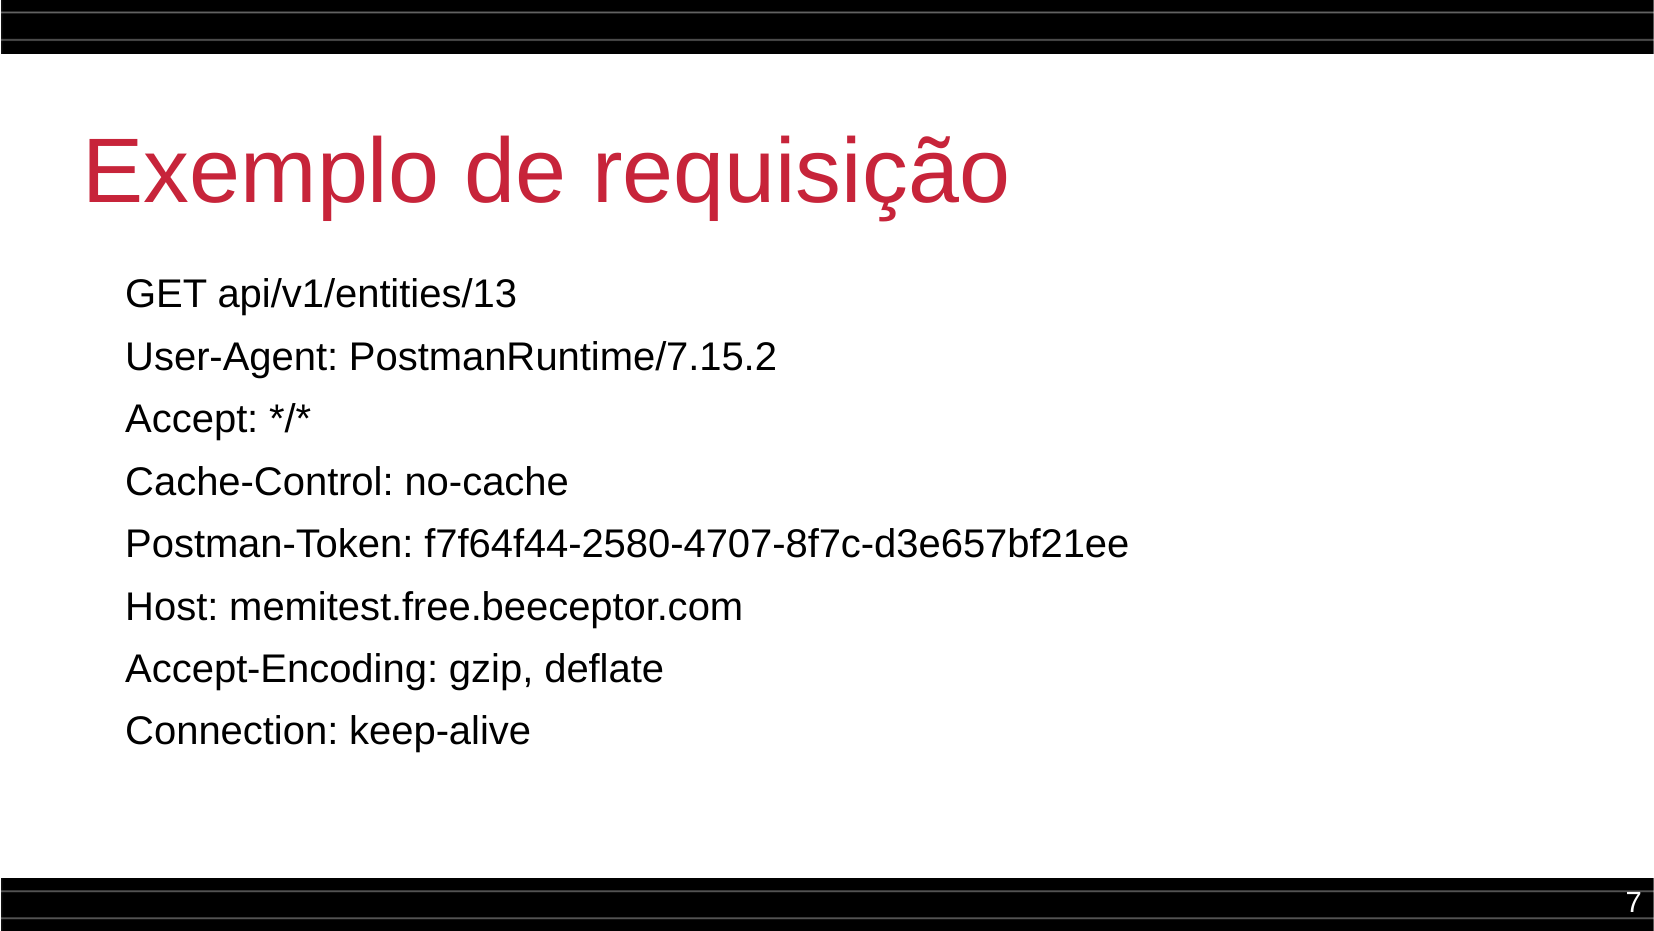

# Exemplo de requisição
GET api/v1/entities/13
User-Agent: PostmanRuntime/7.15.2
Accept: */*
Cache-Control: no-cache
Postman-Token: f7f64f44-2580-4707-8f7c-d3e657bf21ee
Host: memitest.free.beeceptor.com
Accept-Encoding: gzip, deflate
Connection: keep-alive